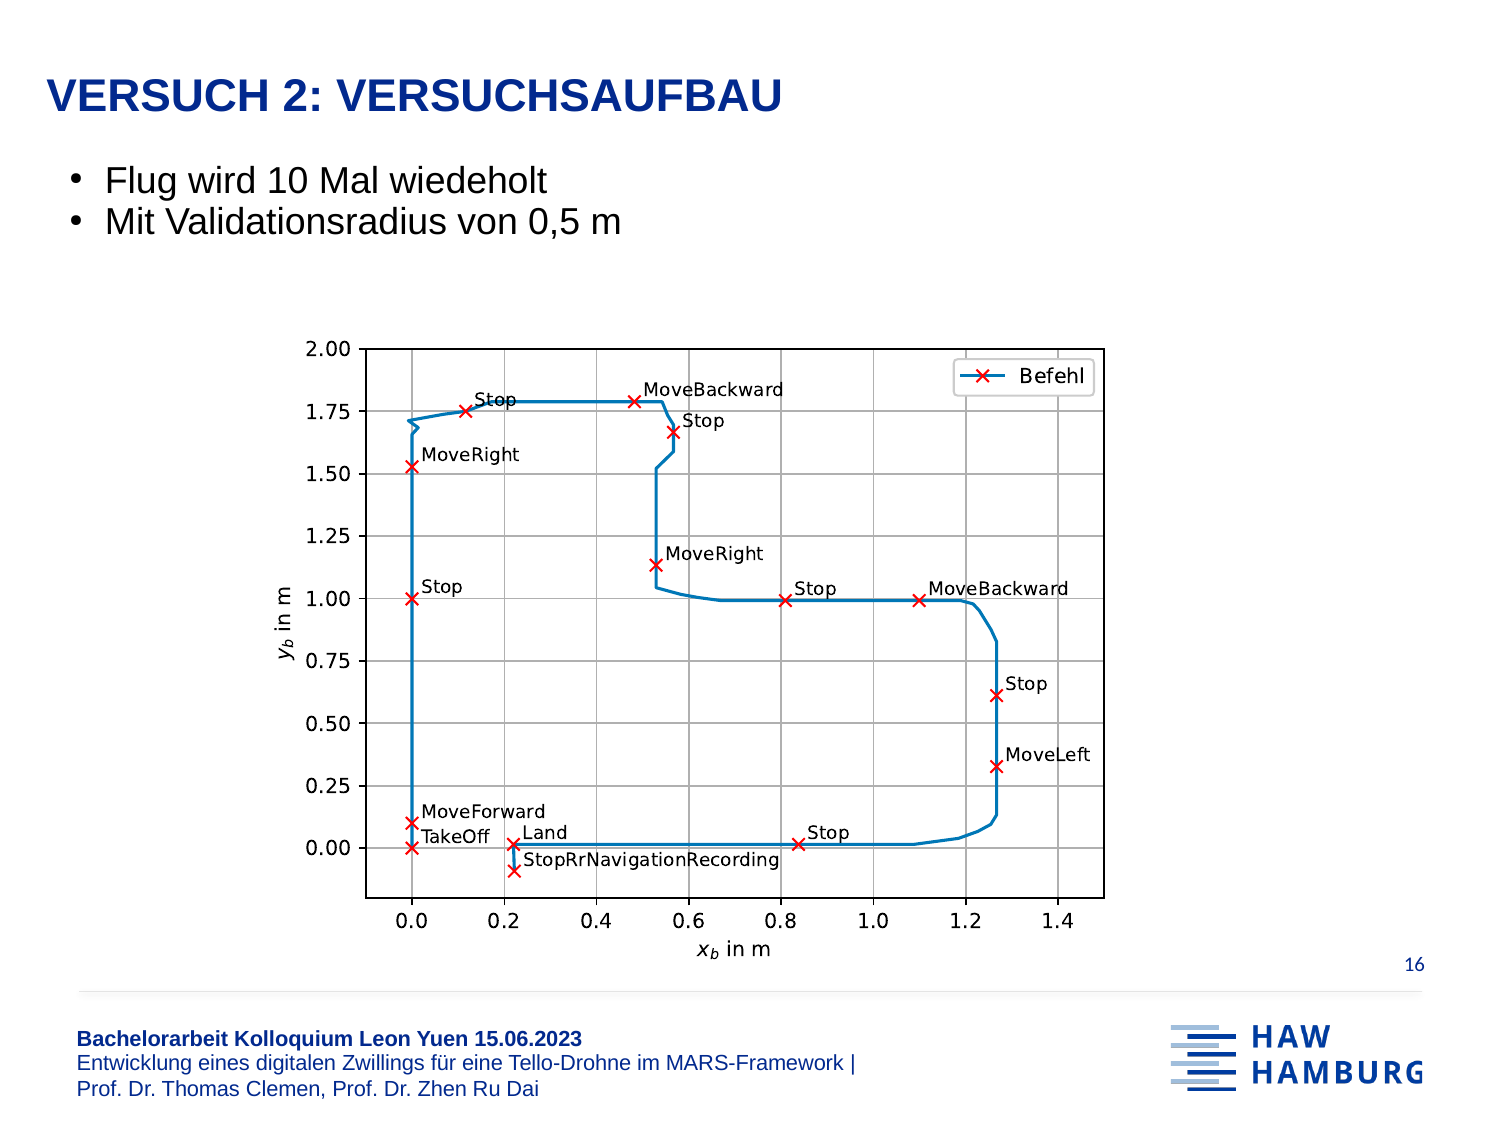

# VERSUCH 2: VERSUCHSAUFBAU
Flug wird 10 Mal wiedeholt
Mit Validationsradius von 0,5 m
16